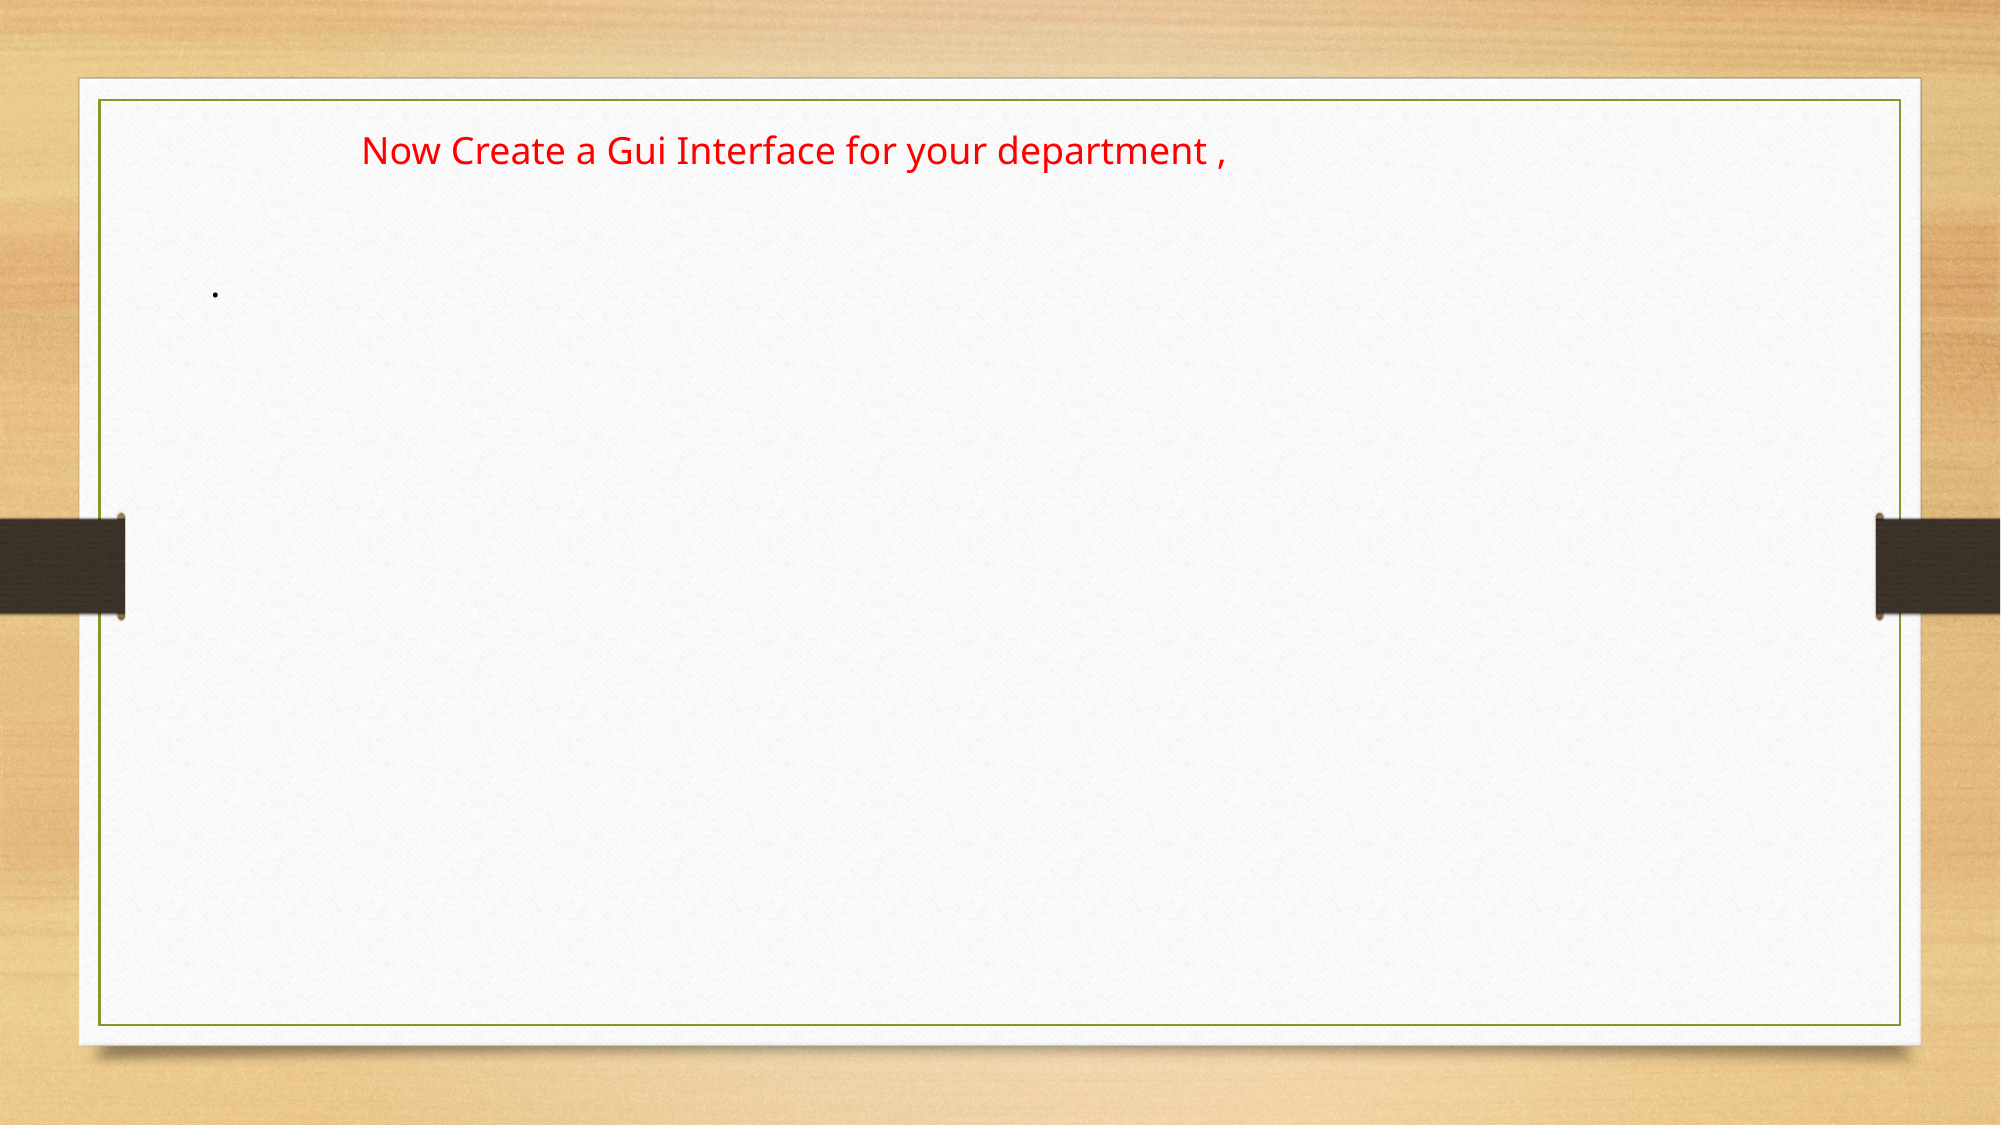

Now Create a Gui Interface for your department ,
.